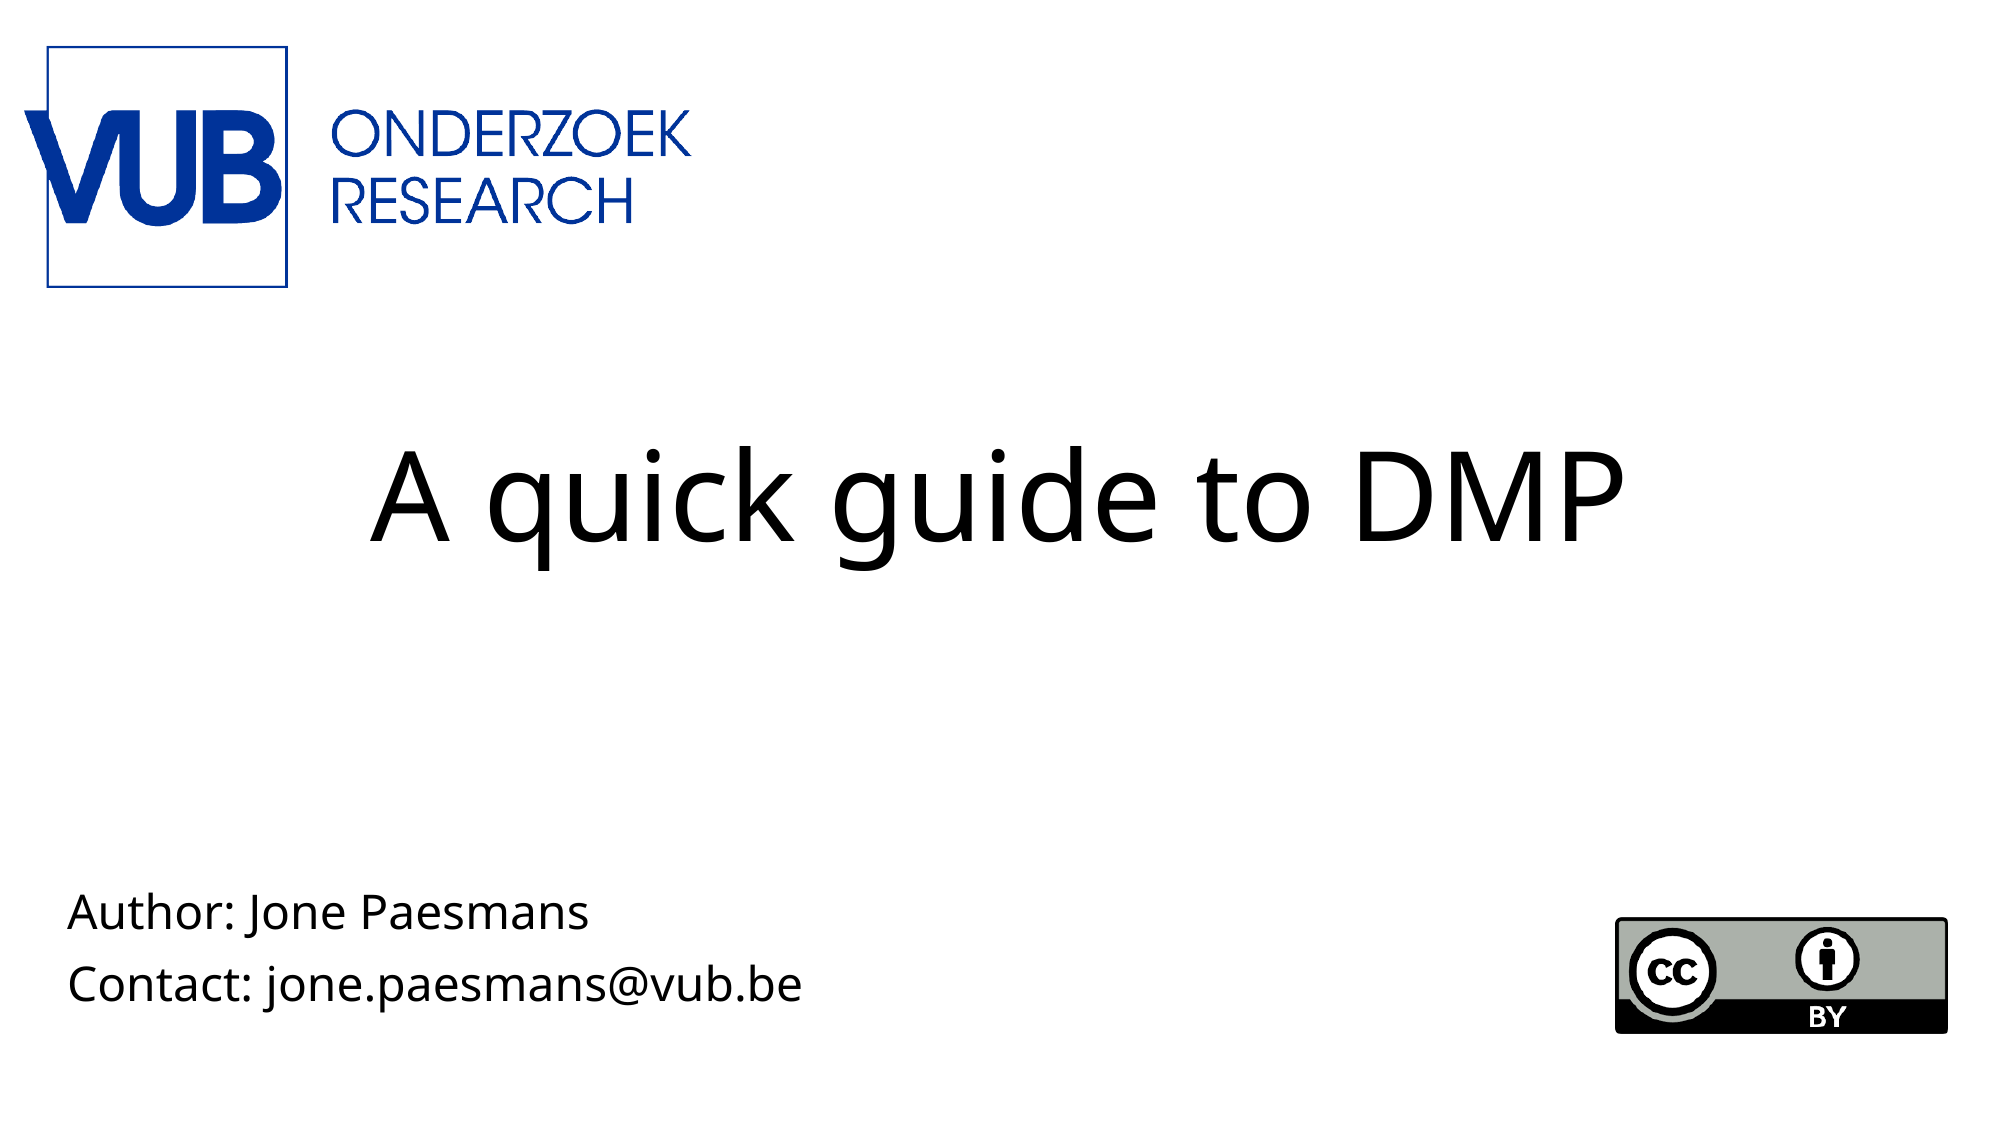

# A quick guide to DMP
Author: Jone Paesmans
Contact: jone.paesmans@vub.be